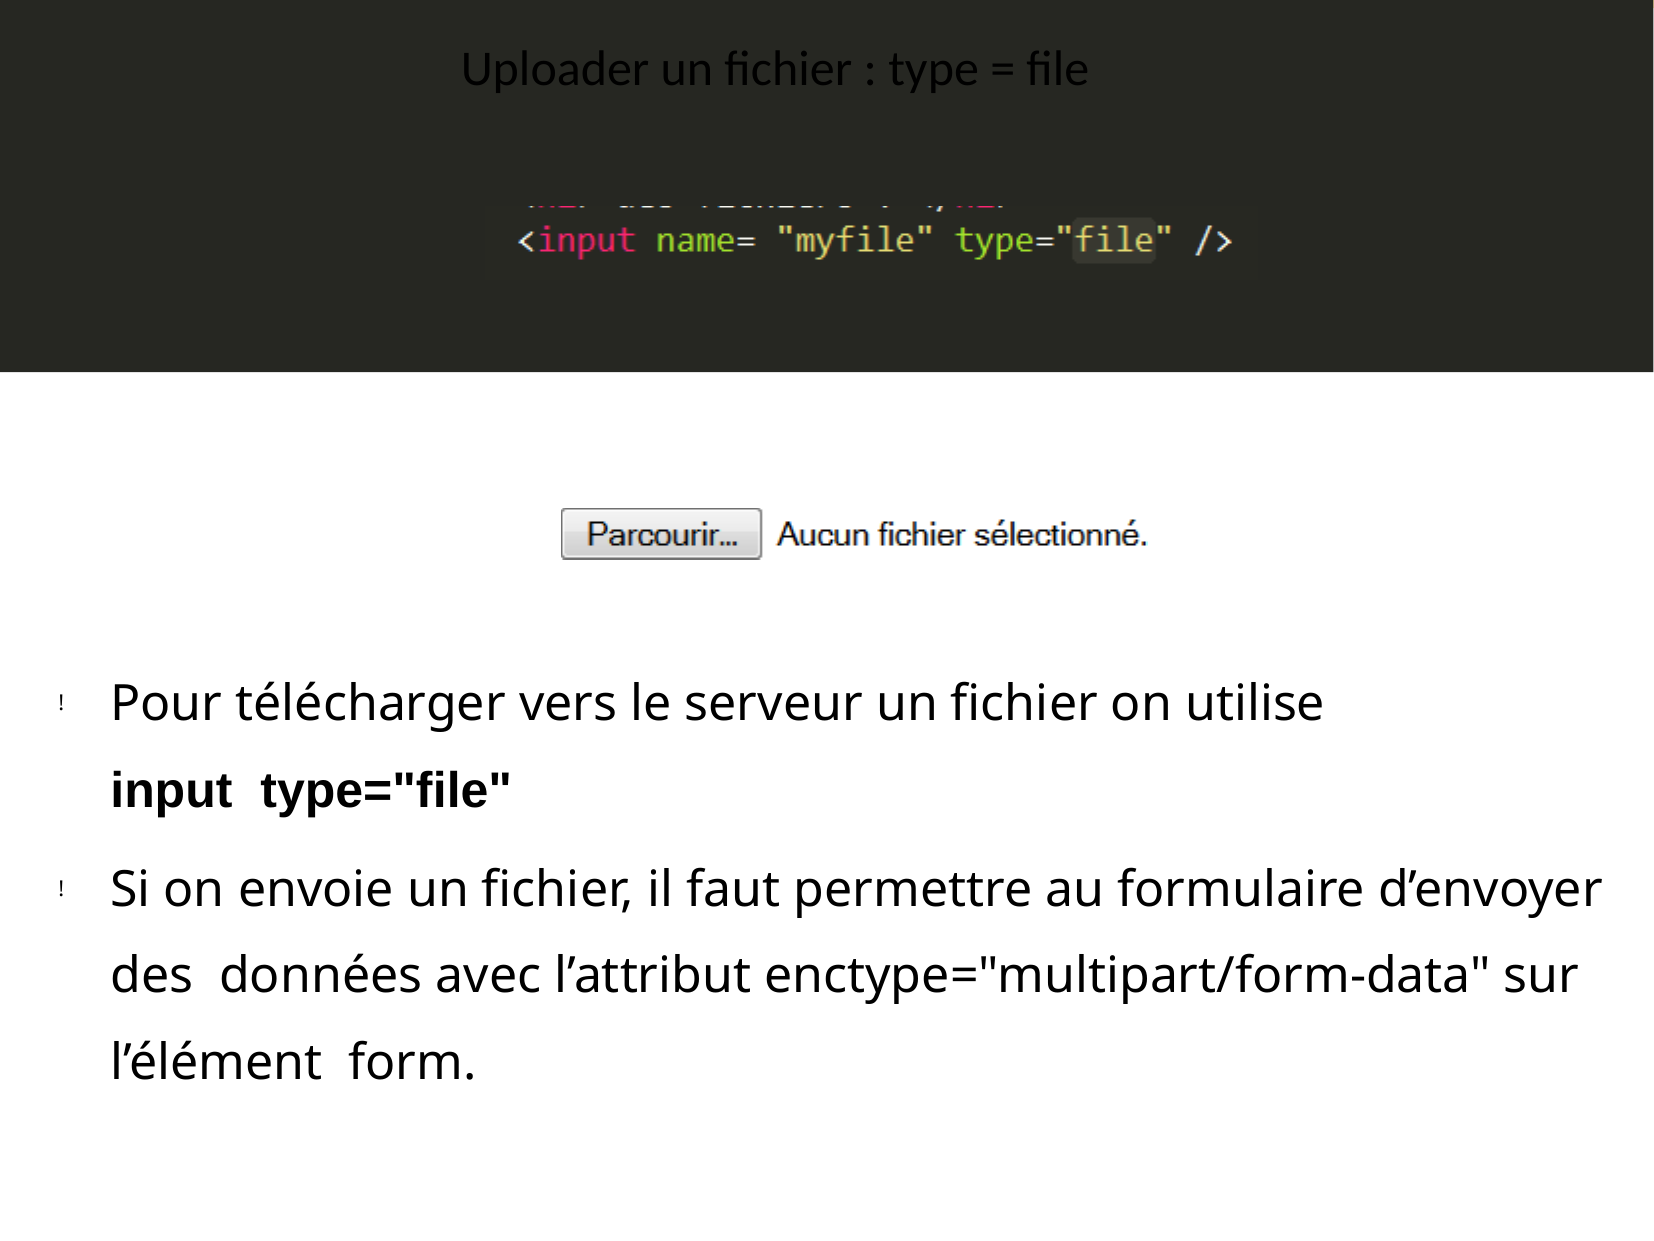

# Uploader un fichier : type = file
Pour télécharger vers le serveur un fichier on utilise input type="file"
!
Si on envoie un fichier, il faut permettre au formulaire d’envoyer des données avec l’attribut enctype="multipart/form-data" sur l’élément form.
!